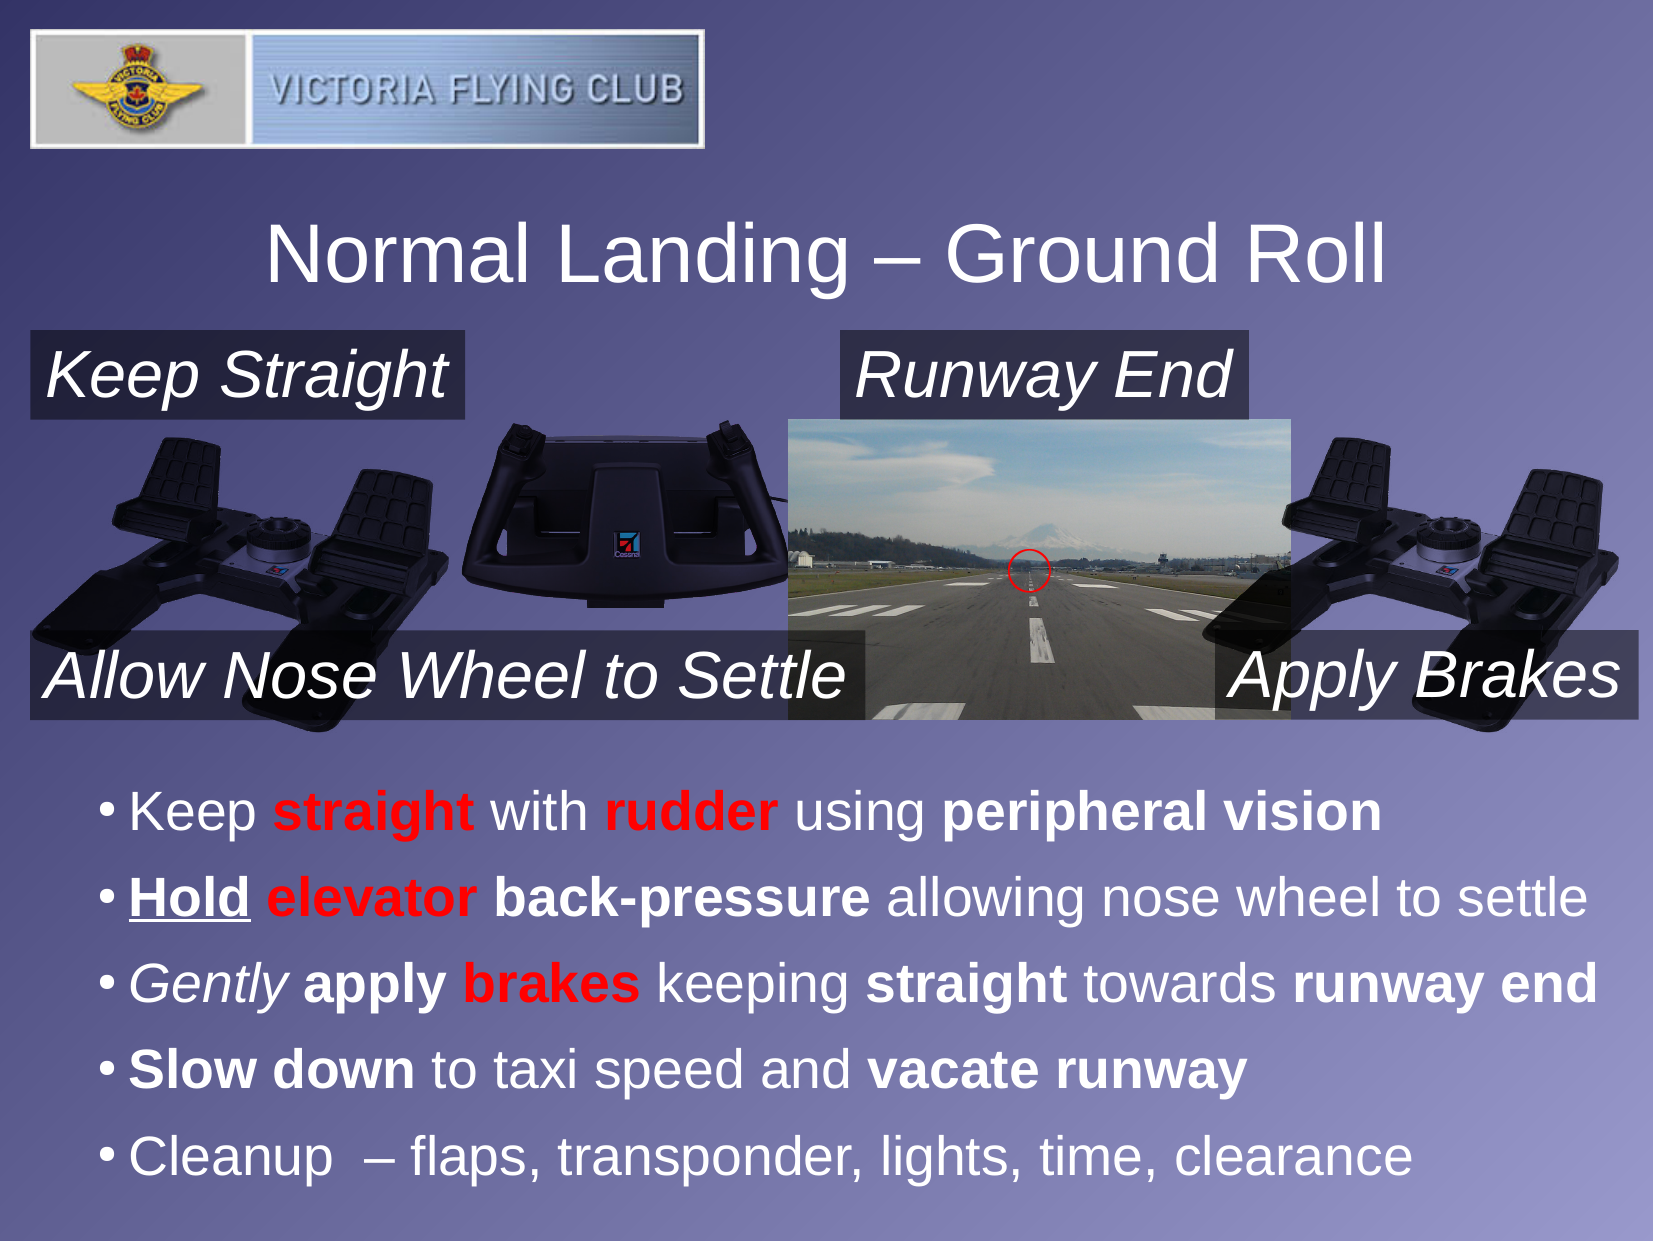

# Normal Landing – Ground Roll
Keep Straight
Runway End
Apply Brakes
Allow Nose Wheel to Settle
Keep straight with rudder using peripheral vision
Hold elevator back-pressure allowing nose wheel to settle
Gently apply brakes keeping straight towards runway end
Slow down to taxi speed and vacate runway
Cleanup – flaps, transponder, lights, time, clearance